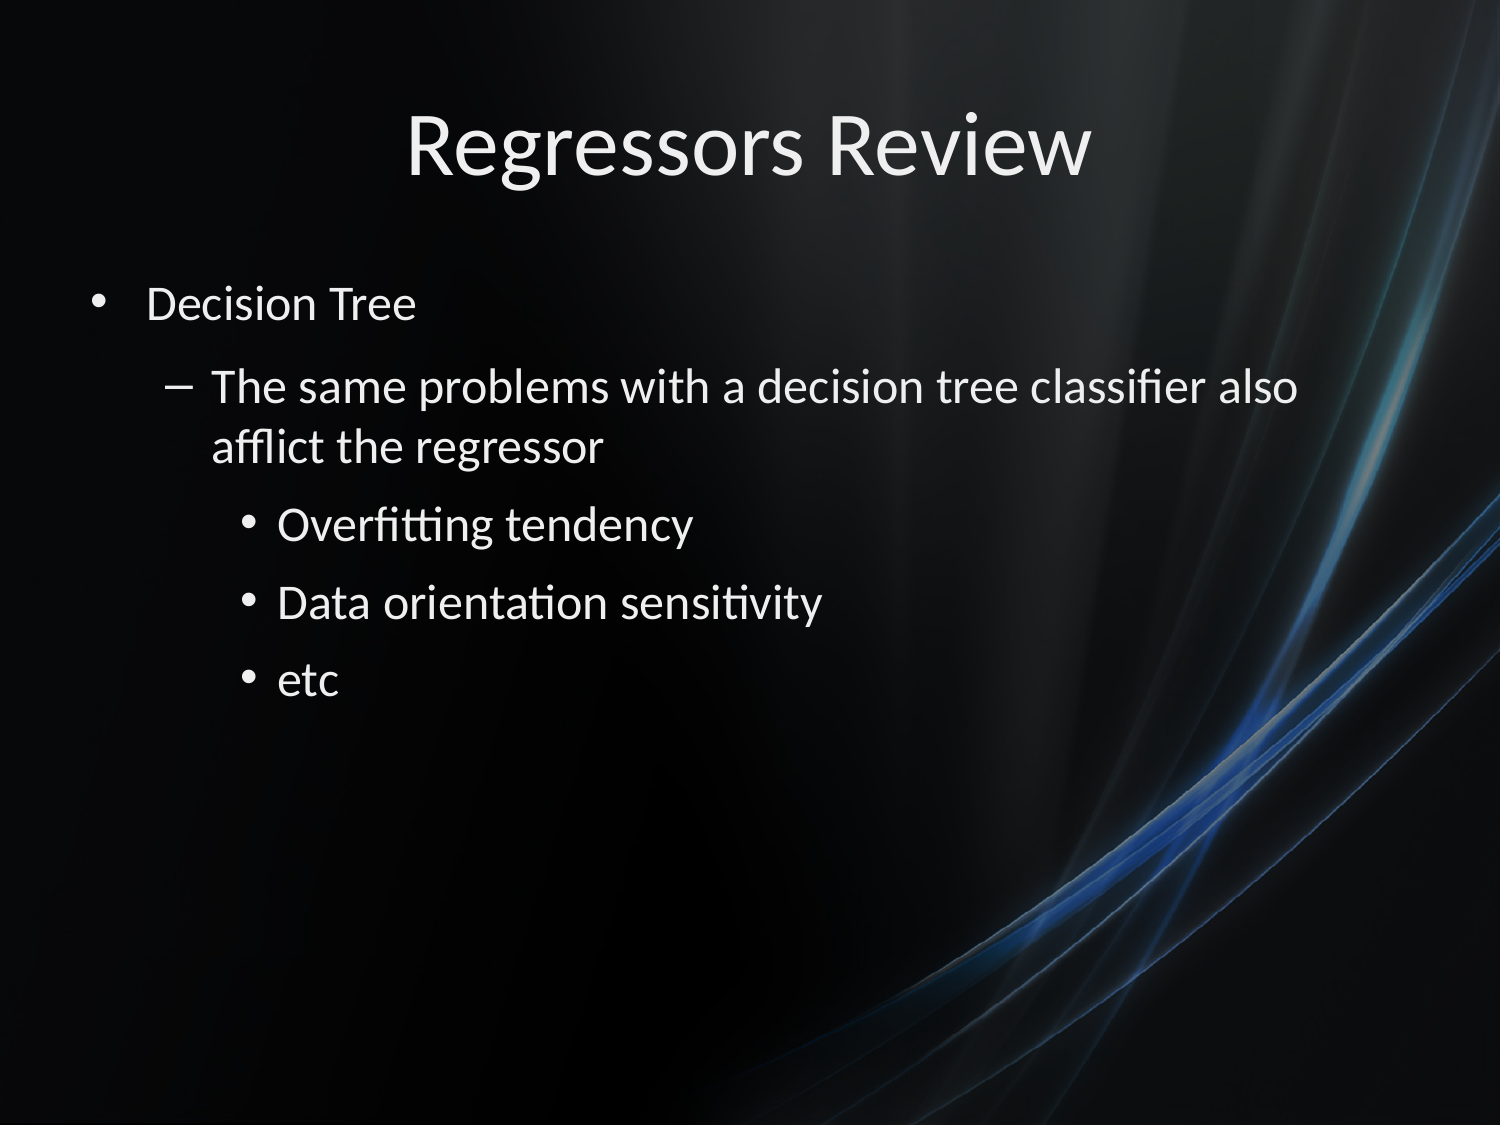

# Regressors Review
Decision Tree
The same problems with a decision tree classifier also afflict the regressor
Overfitting tendency
Data orientation sensitivity
etc